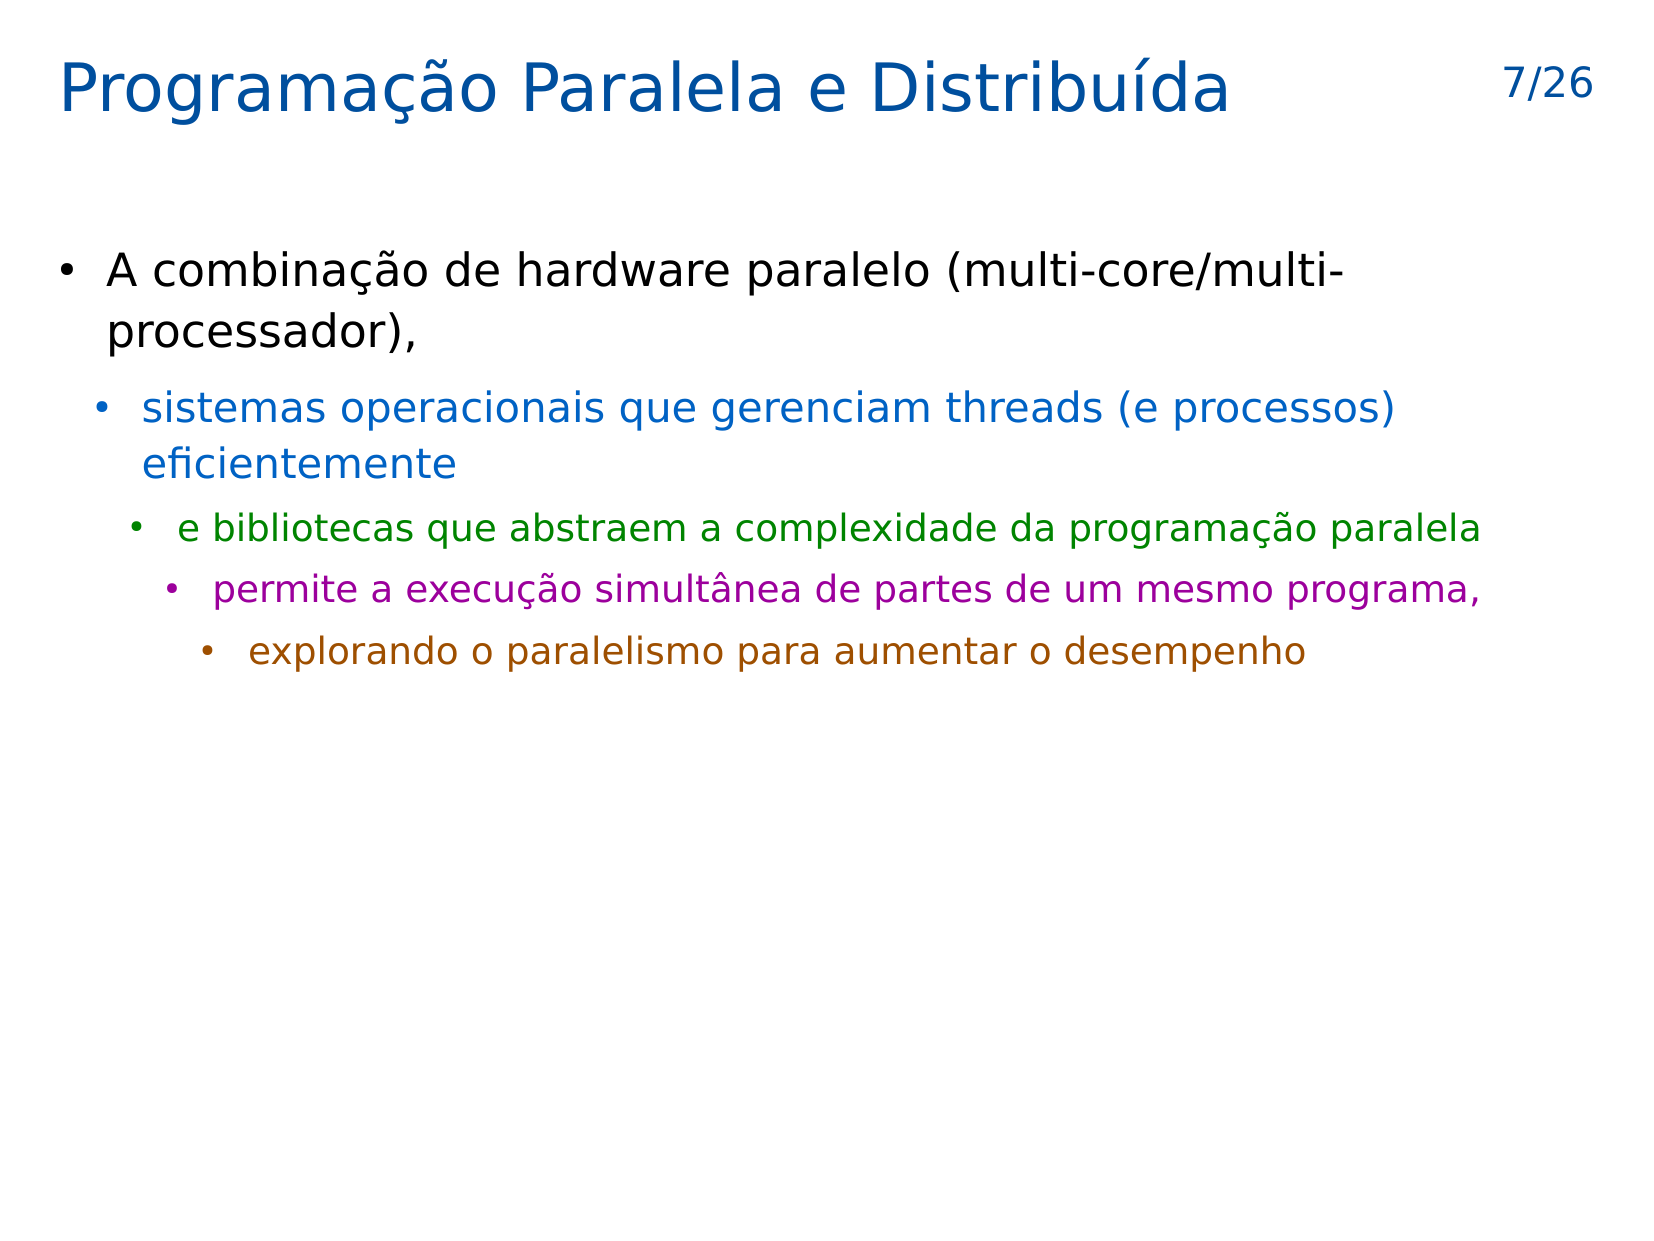

# Programação Paralela e Distribuída
7
A combinação de hardware paralelo (multi-core/multi-processador),
sistemas operacionais que gerenciam threads (e processos) eficientemente
e bibliotecas que abstraem a complexidade da programação paralela
permite a execução simultânea de partes de um mesmo programa,
explorando o paralelismo para aumentar o desempenho